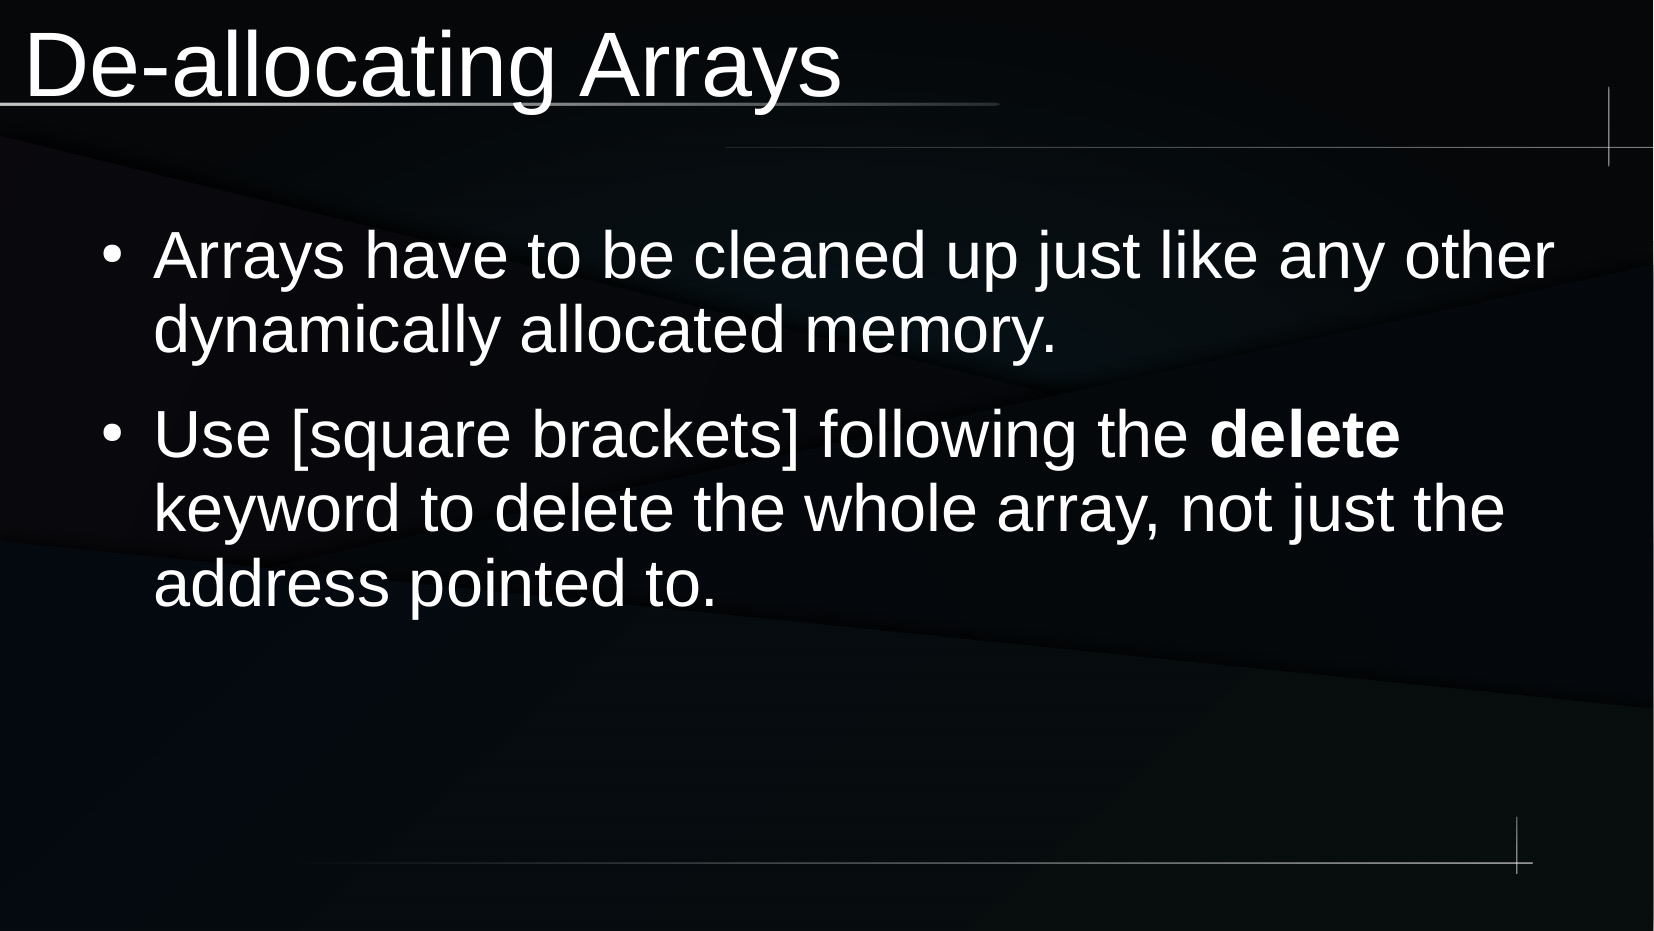

# De-allocating Arrays
Arrays have to be cleaned up just like any other dynamically allocated memory.
Use [square brackets] following the delete keyword to delete the whole array, not just the address pointed to.